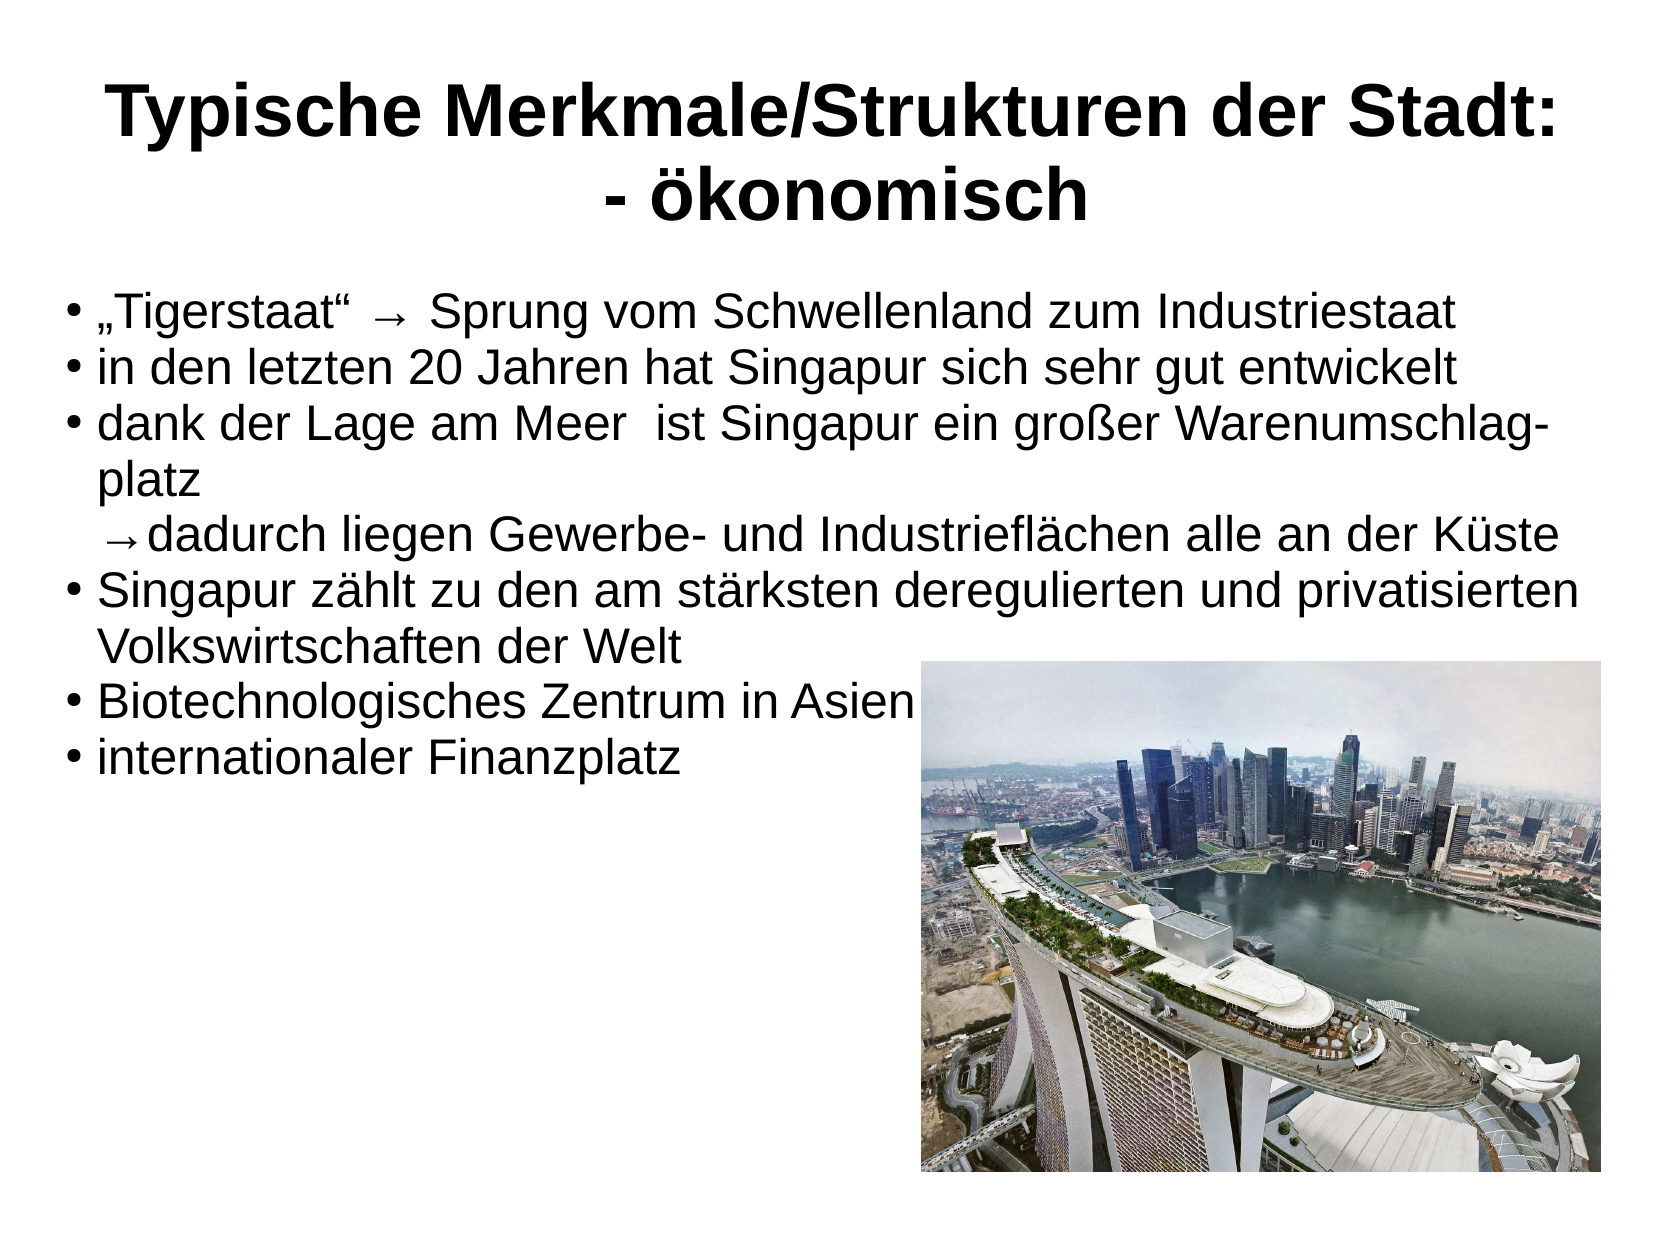

# Typische Merkmale/Strukturen der Stadt: - ökonomisch
 „Tigerstaat“ → Sprung vom Schwellenland zum Industriestaat
 in den letzten 20 Jahren hat Singapur sich sehr gut entwickelt
 dank der Lage am Meer ist Singapur ein großer Warenumschlag-
 platz
 →dadurch liegen Gewerbe- und Industrieflächen alle an der Küste
 Singapur zählt zu den am stärksten deregulierten und privatisierten
 Volkswirtschaften der Welt
 Biotechnologisches Zentrum in Asien
 internationaler Finanzplatz